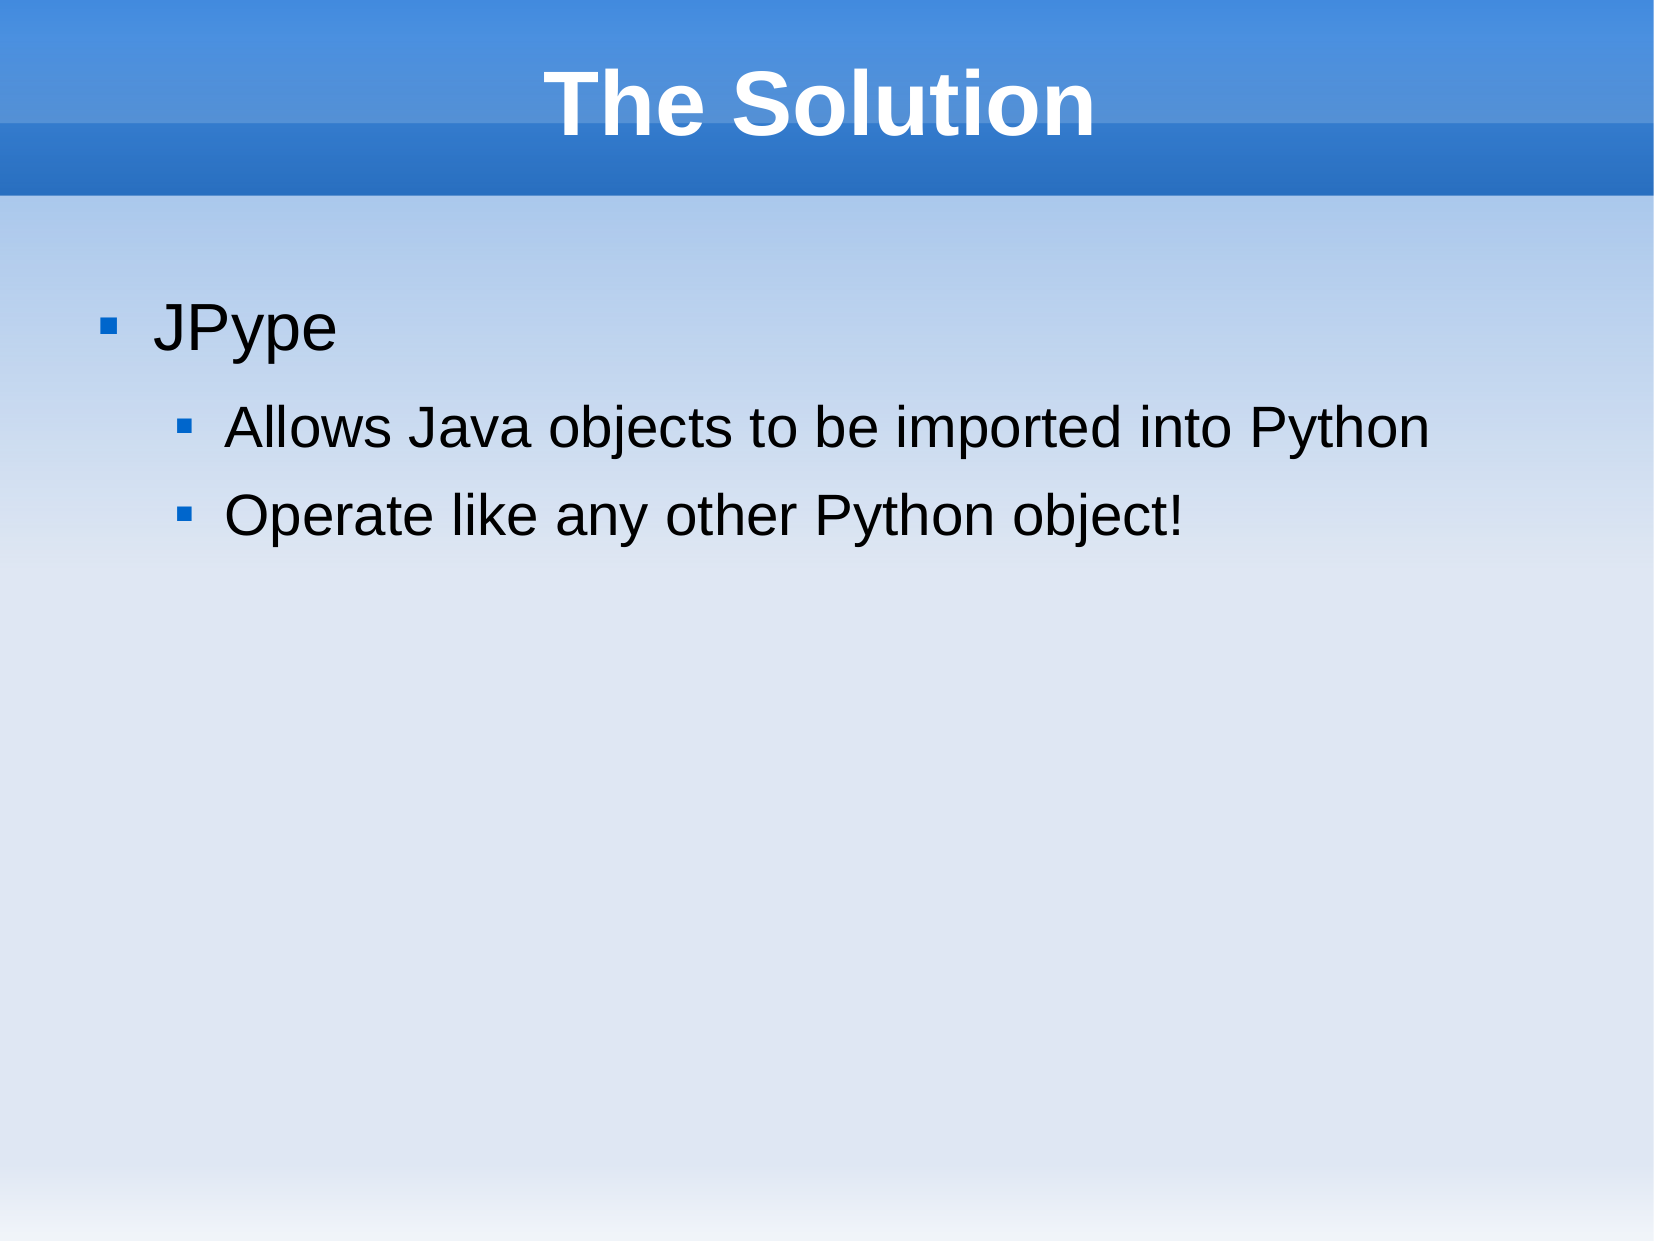

# The Solution
JPype
Allows Java objects to be imported into Python
Operate like any other Python object!